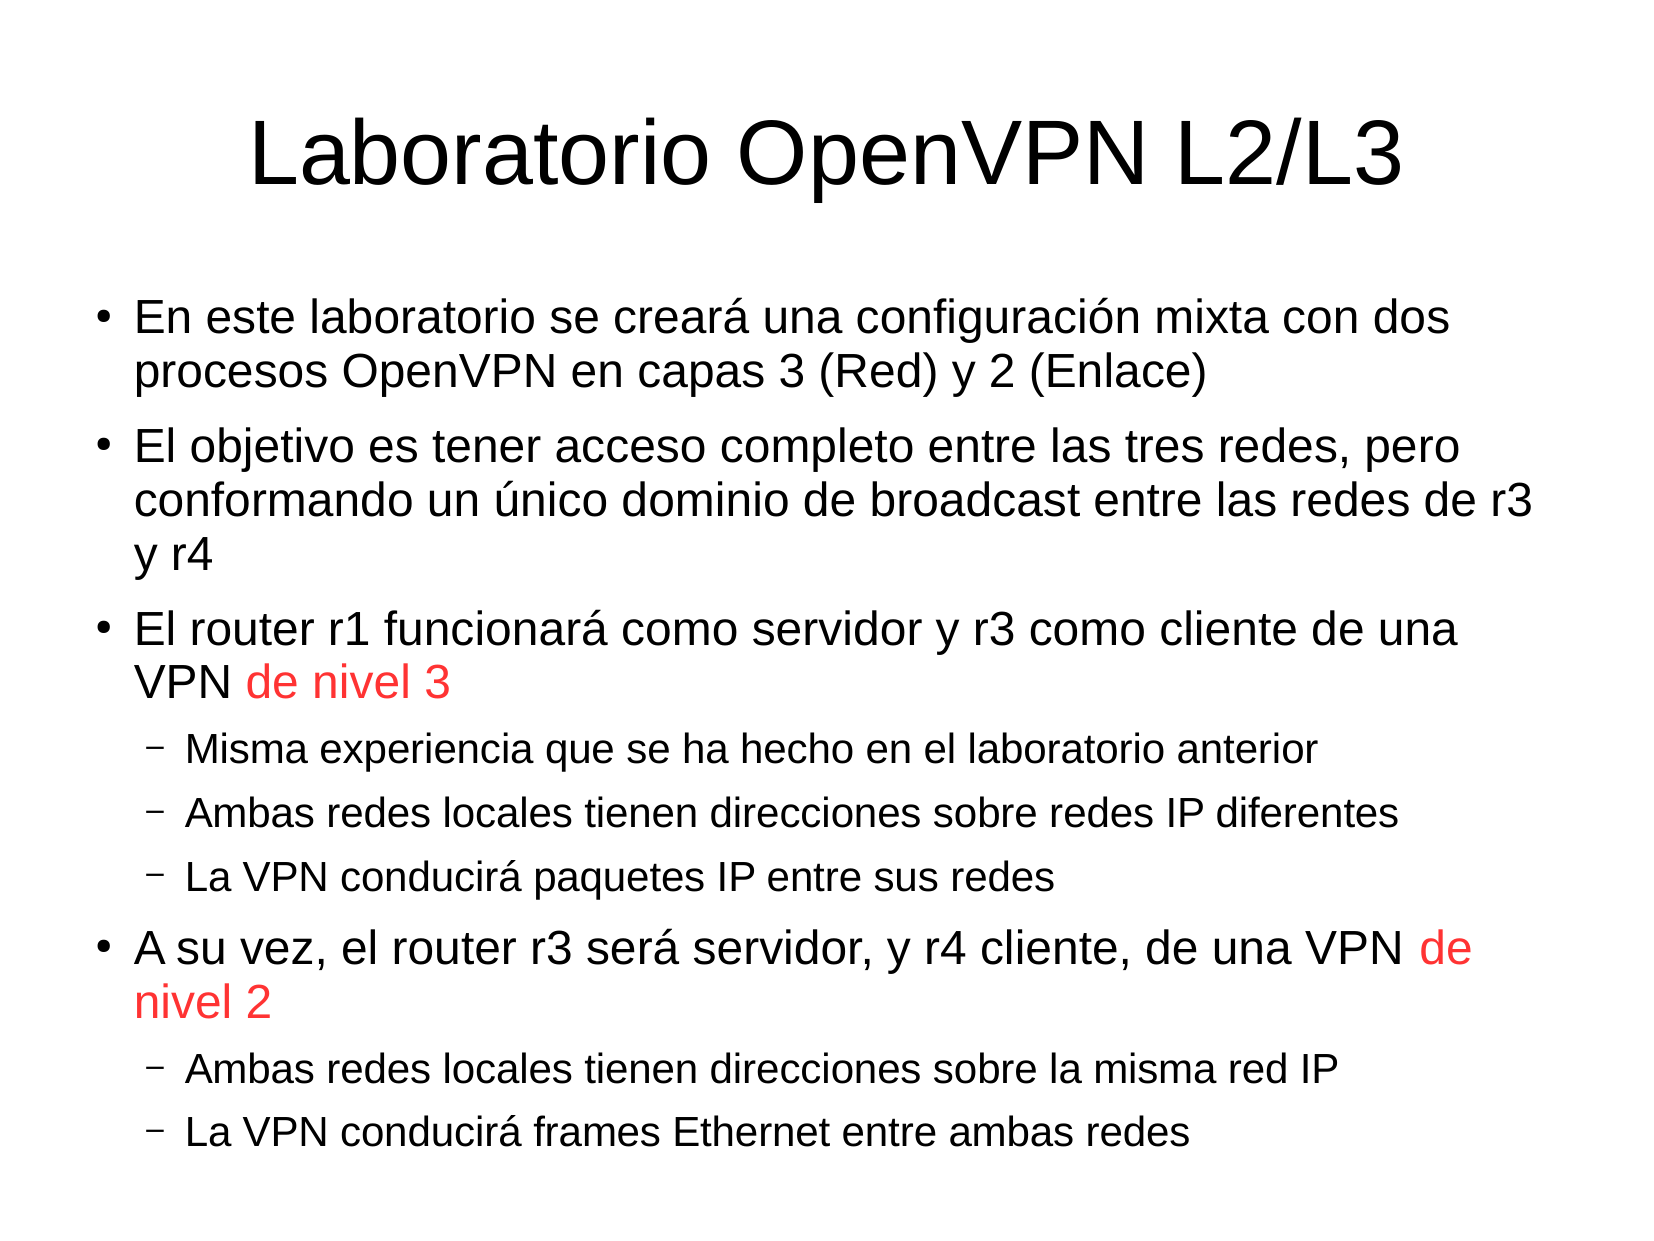

# Laboratorio OpenVPN L2/L3
En este laboratorio se creará una configuración mixta con dos procesos OpenVPN en capas 3 (Red) y 2 (Enlace)
El objetivo es tener acceso completo entre las tres redes, pero conformando un único dominio de broadcast entre las redes de r3 y r4
El router r1 funcionará como servidor y r3 como cliente de una VPN de nivel 3
Misma experiencia que se ha hecho en el laboratorio anterior
Ambas redes locales tienen direcciones sobre redes IP diferentes
La VPN conducirá paquetes IP entre sus redes
A su vez, el router r3 será servidor, y r4 cliente, de una VPN de nivel 2
Ambas redes locales tienen direcciones sobre la misma red IP
La VPN conducirá frames Ethernet entre ambas redes